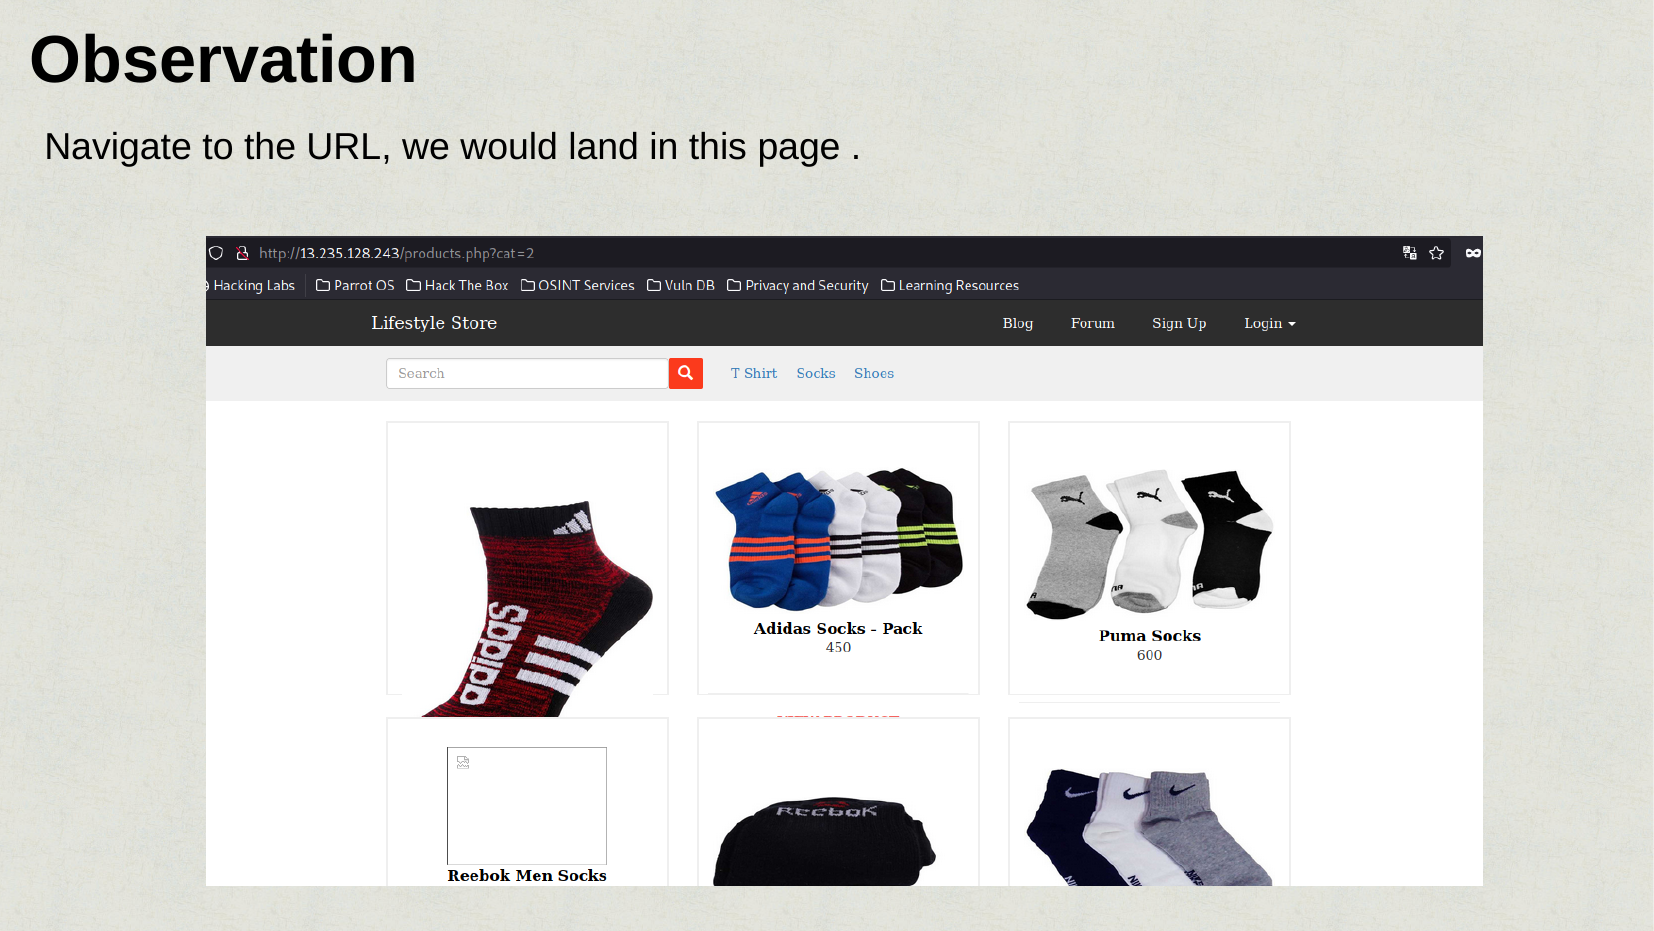

# Observation
Navigate to the URL, we would land in this page .